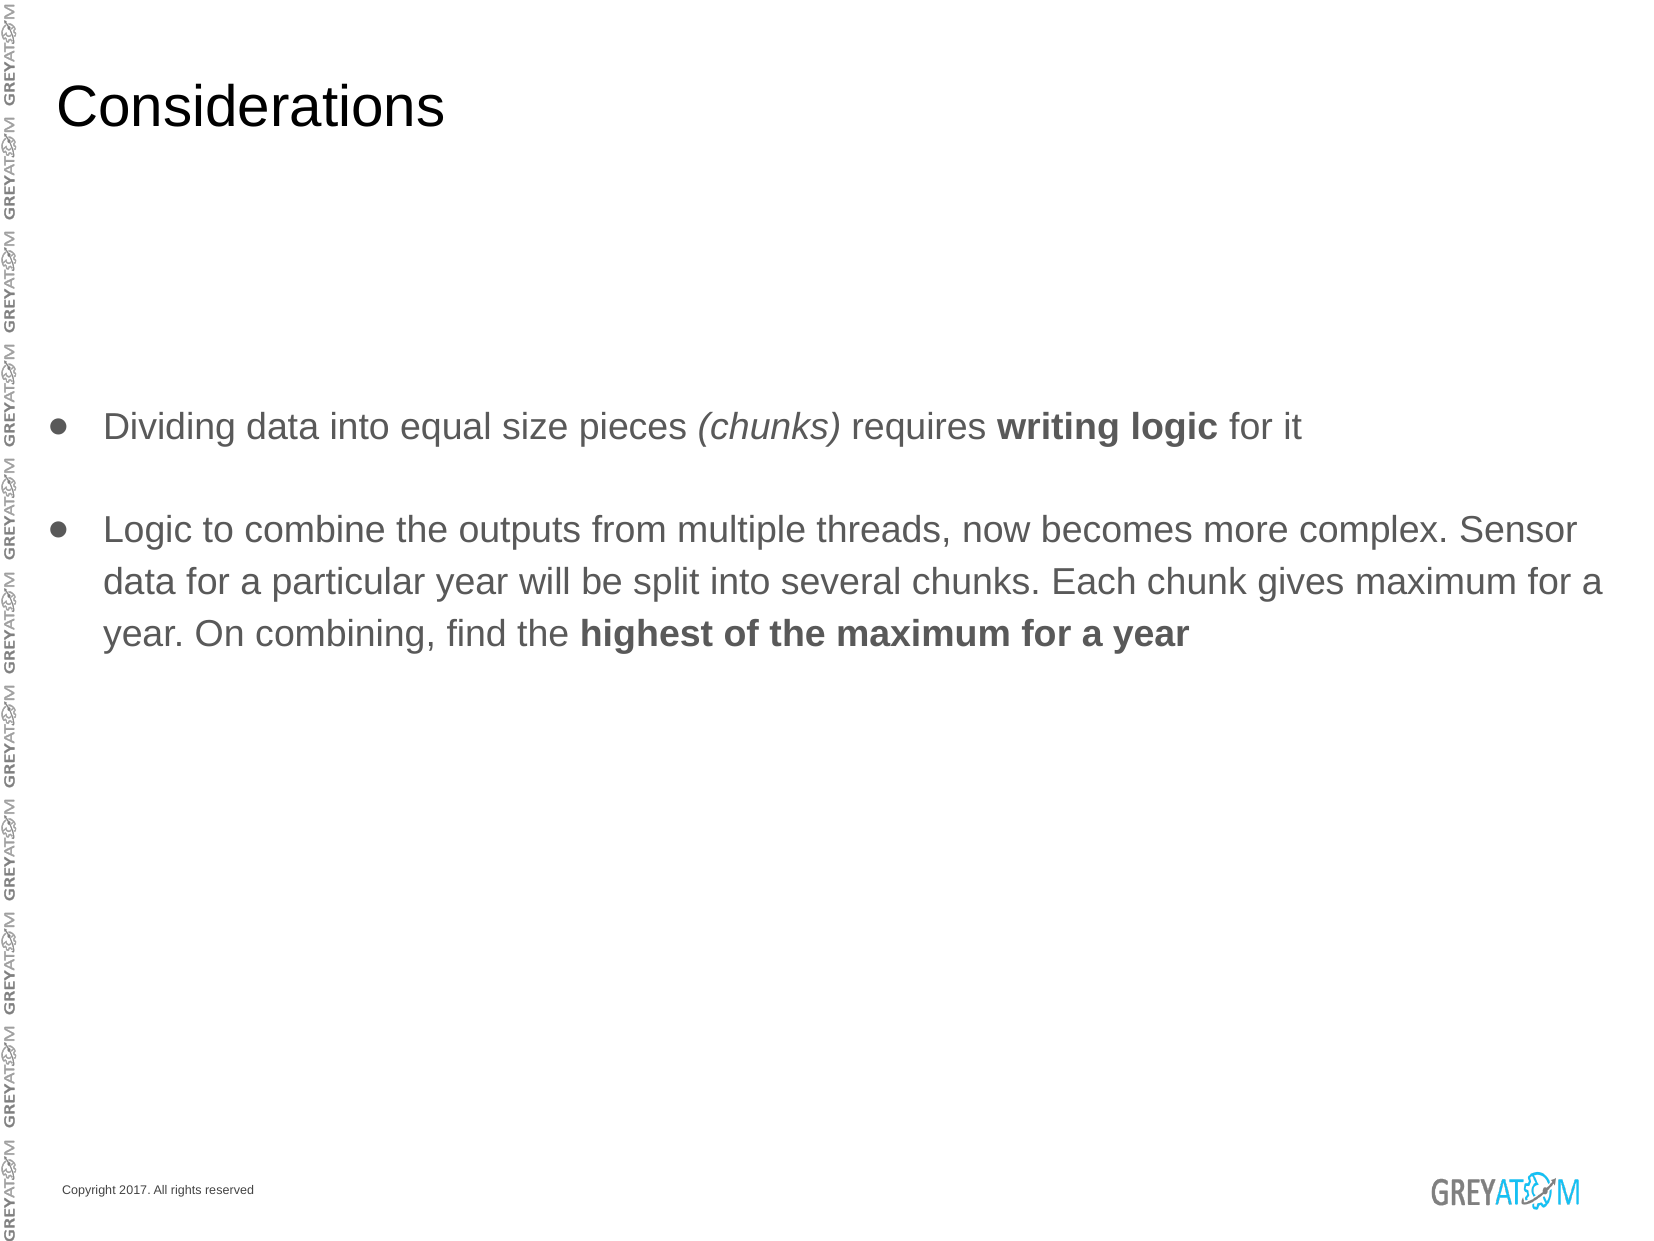

Considerations
Dividing data into equal size pieces (chunks) requires writing logic for it
Logic to combine the outputs from multiple threads, now becomes more complex. Sensor data for a particular year will be split into several chunks. Each chunk gives maximum for a year. On combining, find the highest of the maximum for a year